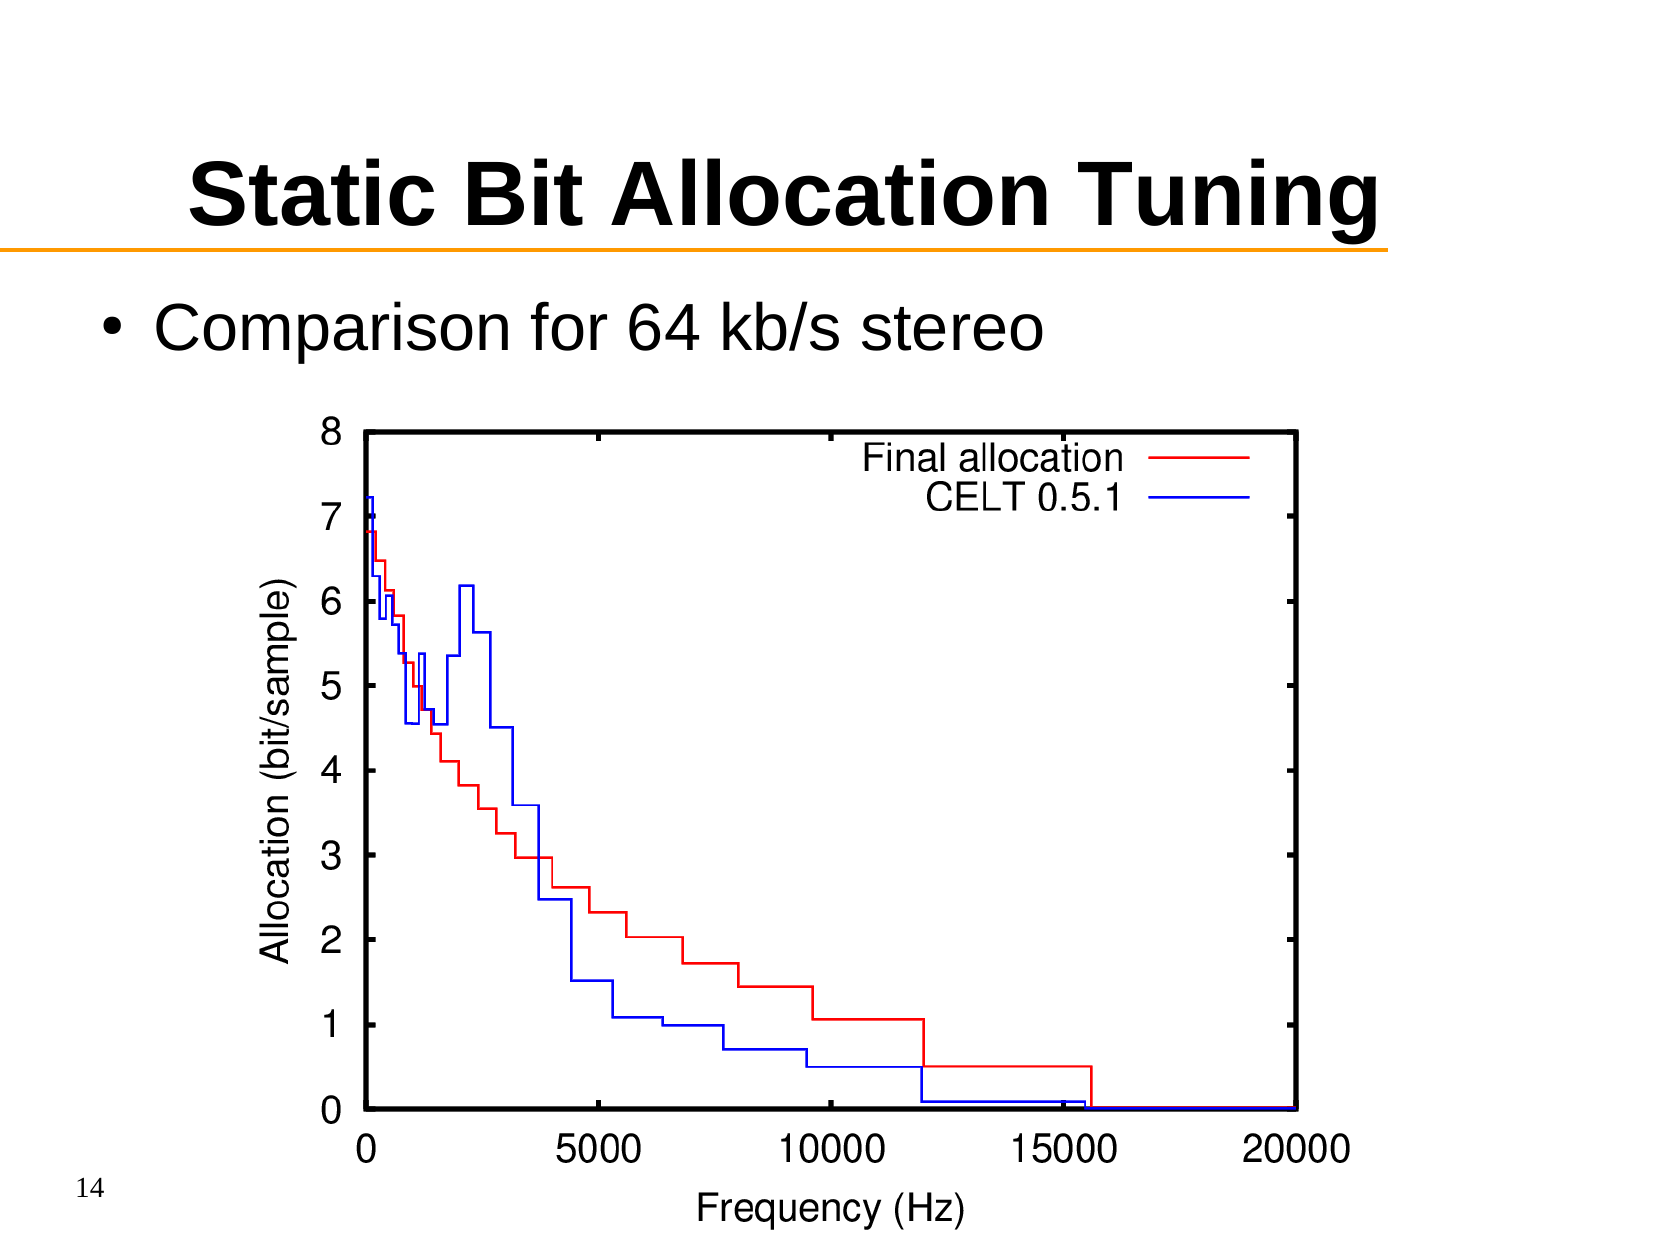

# Static Bit Allocation Tuning
Comparison for 64 kb/s stereo
14